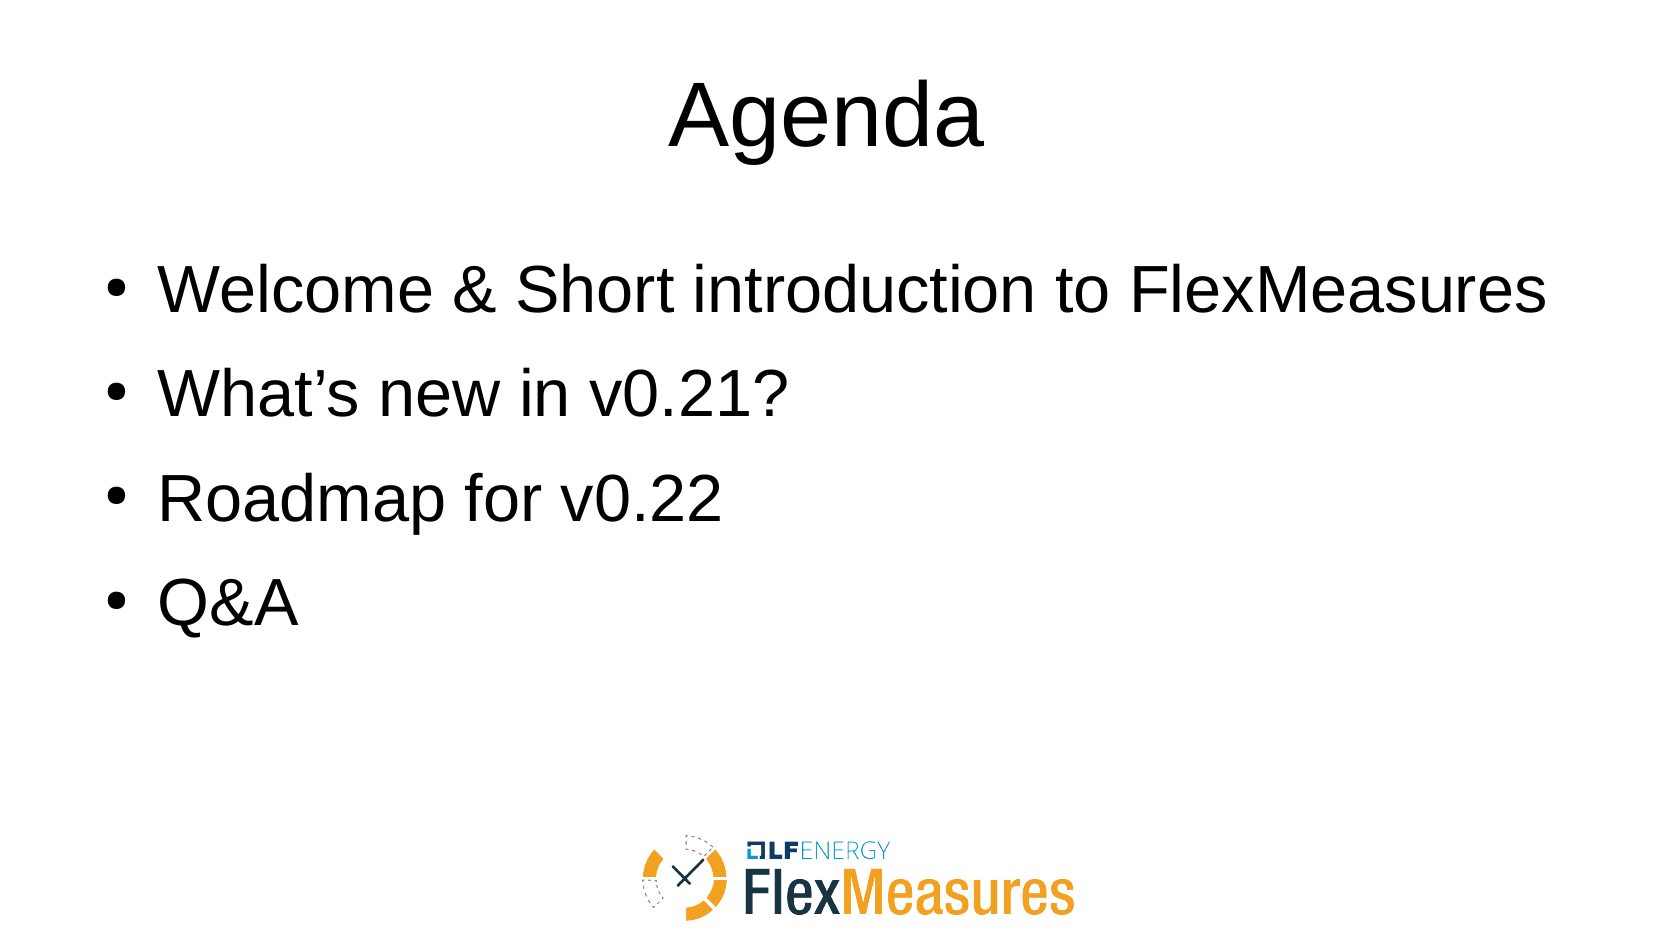

# Agenda
Welcome & Short introduction to FlexMeasures
What’s new in v0.21?
Roadmap for v0.22
Q&A